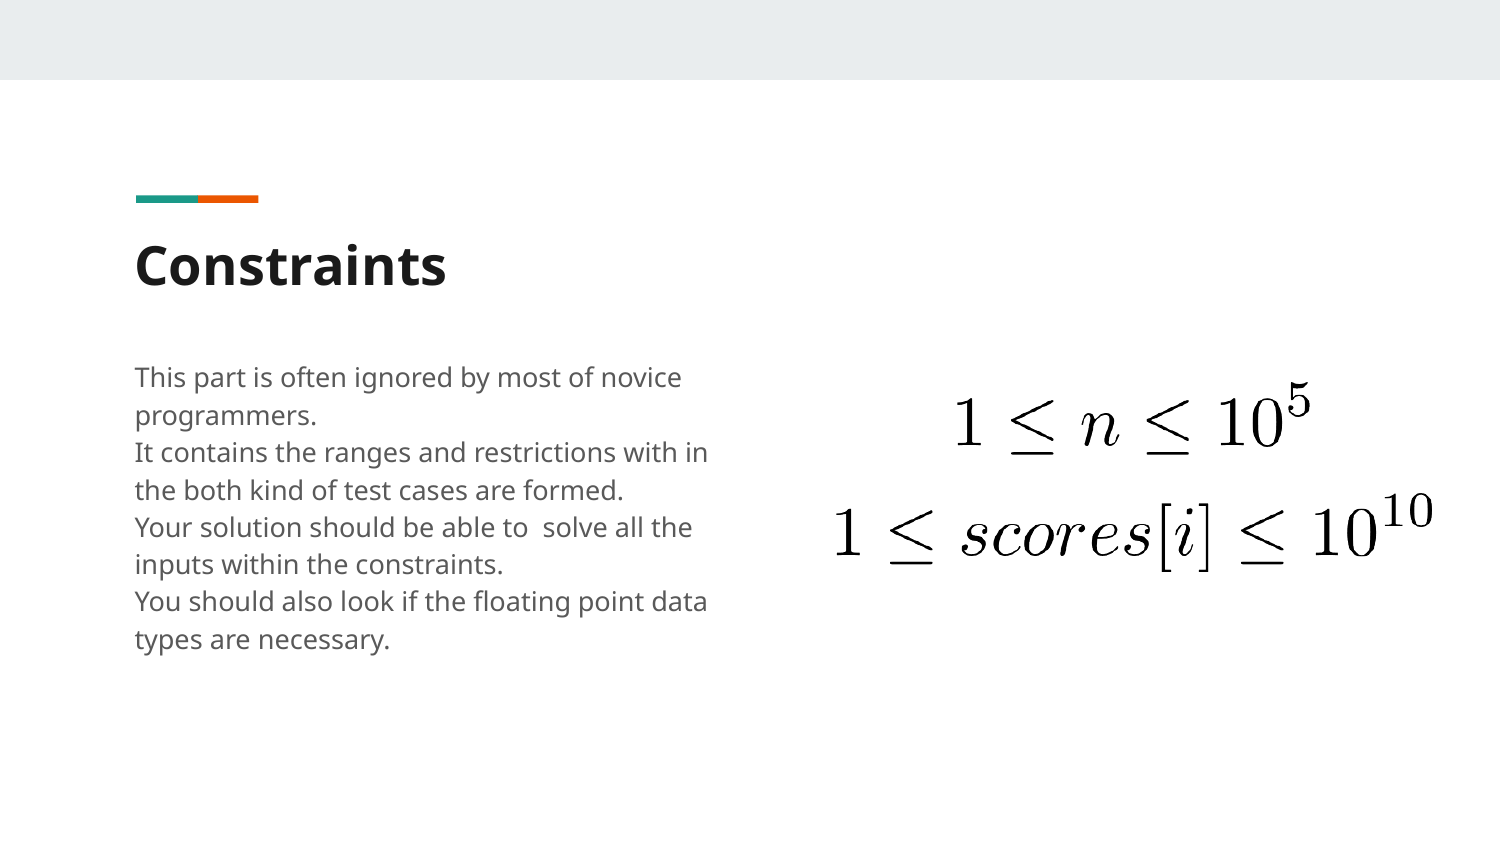

# Constraints
This part is often ignored by most of novice programmers.
It contains the ranges and restrictions with in the both kind of test cases are formed.
Your solution should be able to solve all the inputs within the constraints.
You should also look if the floating point data types are necessary.